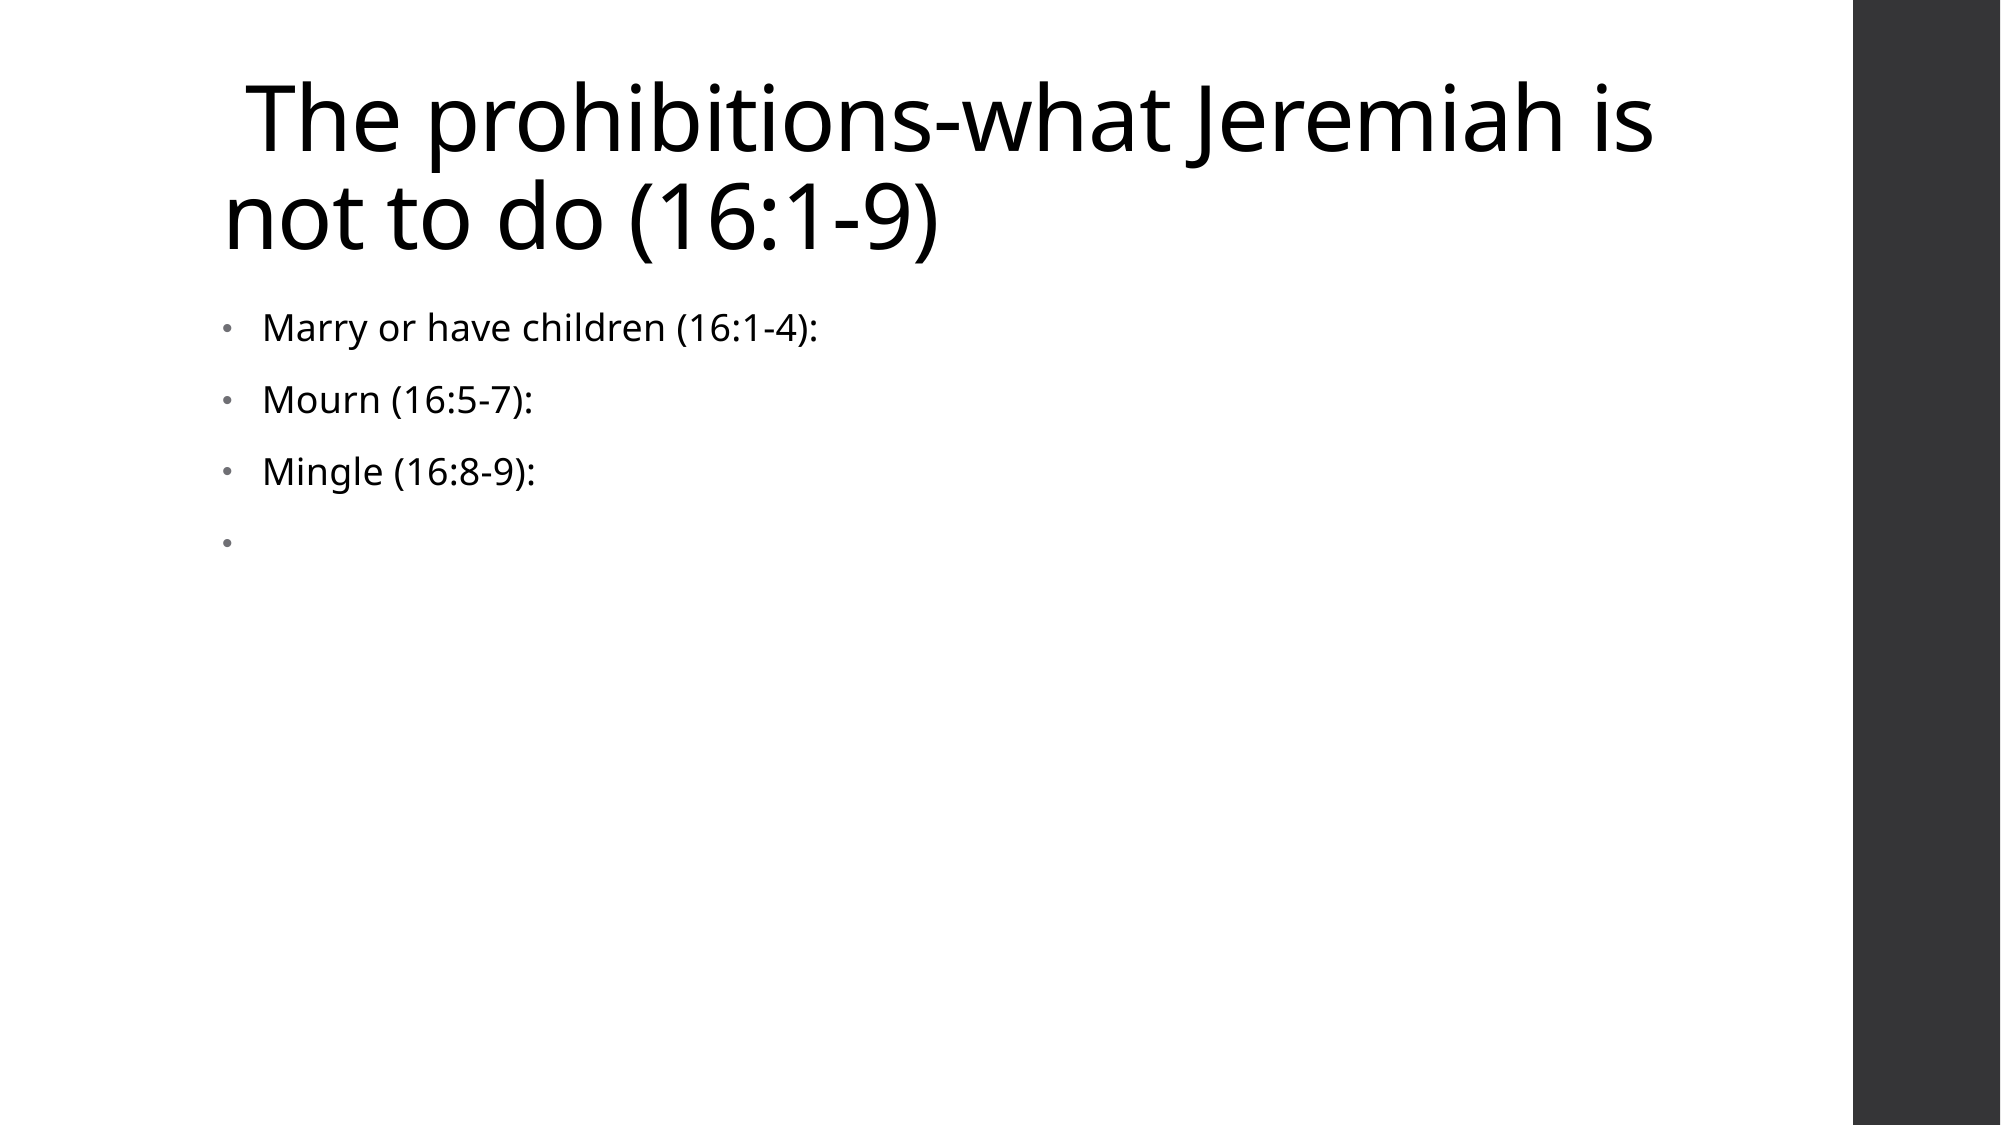

# The prohibitions-what Jeremiah is not to do (16:1-9)
 Marry or have children (16:1-4):
 Mourn (16:5-7):
 Mingle (16:8-9):